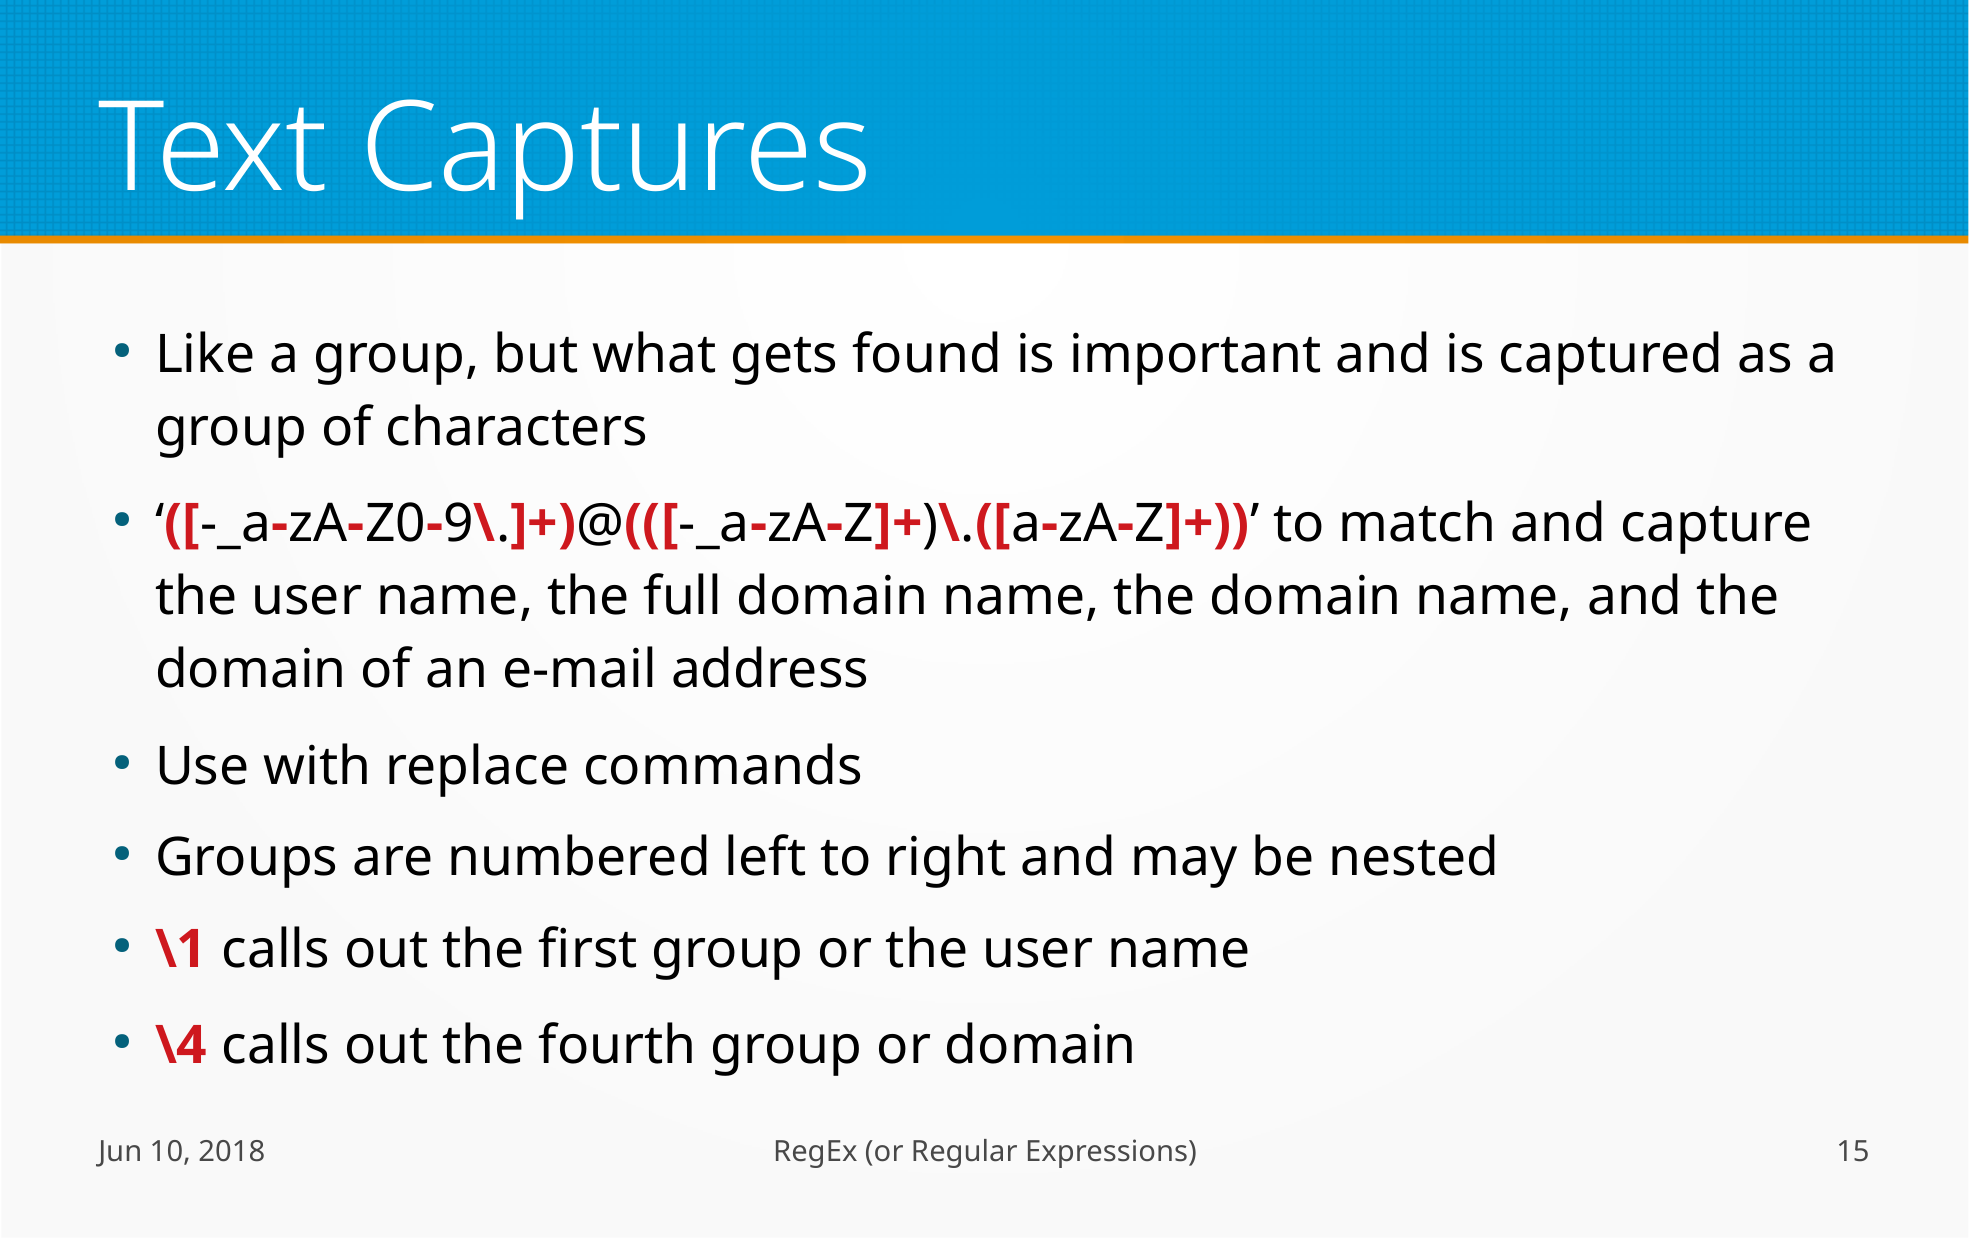

# Text Captures
Like a group, but what gets found is important and is captured as a group of characters
‘([-_a-zA-Z0-9\.]+)@(([-_a-zA-Z]+)\.([a-zA-Z]+))’ to match and capture the user name, the full domain name, the domain name, and the domain of an e-mail address
Use with replace commands
Groups are numbered left to right and may be nested
\1 calls out the first group or the user name
\4 calls out the fourth group or domain
Jun 10, 2018
RegEx (or Regular Expressions)
15